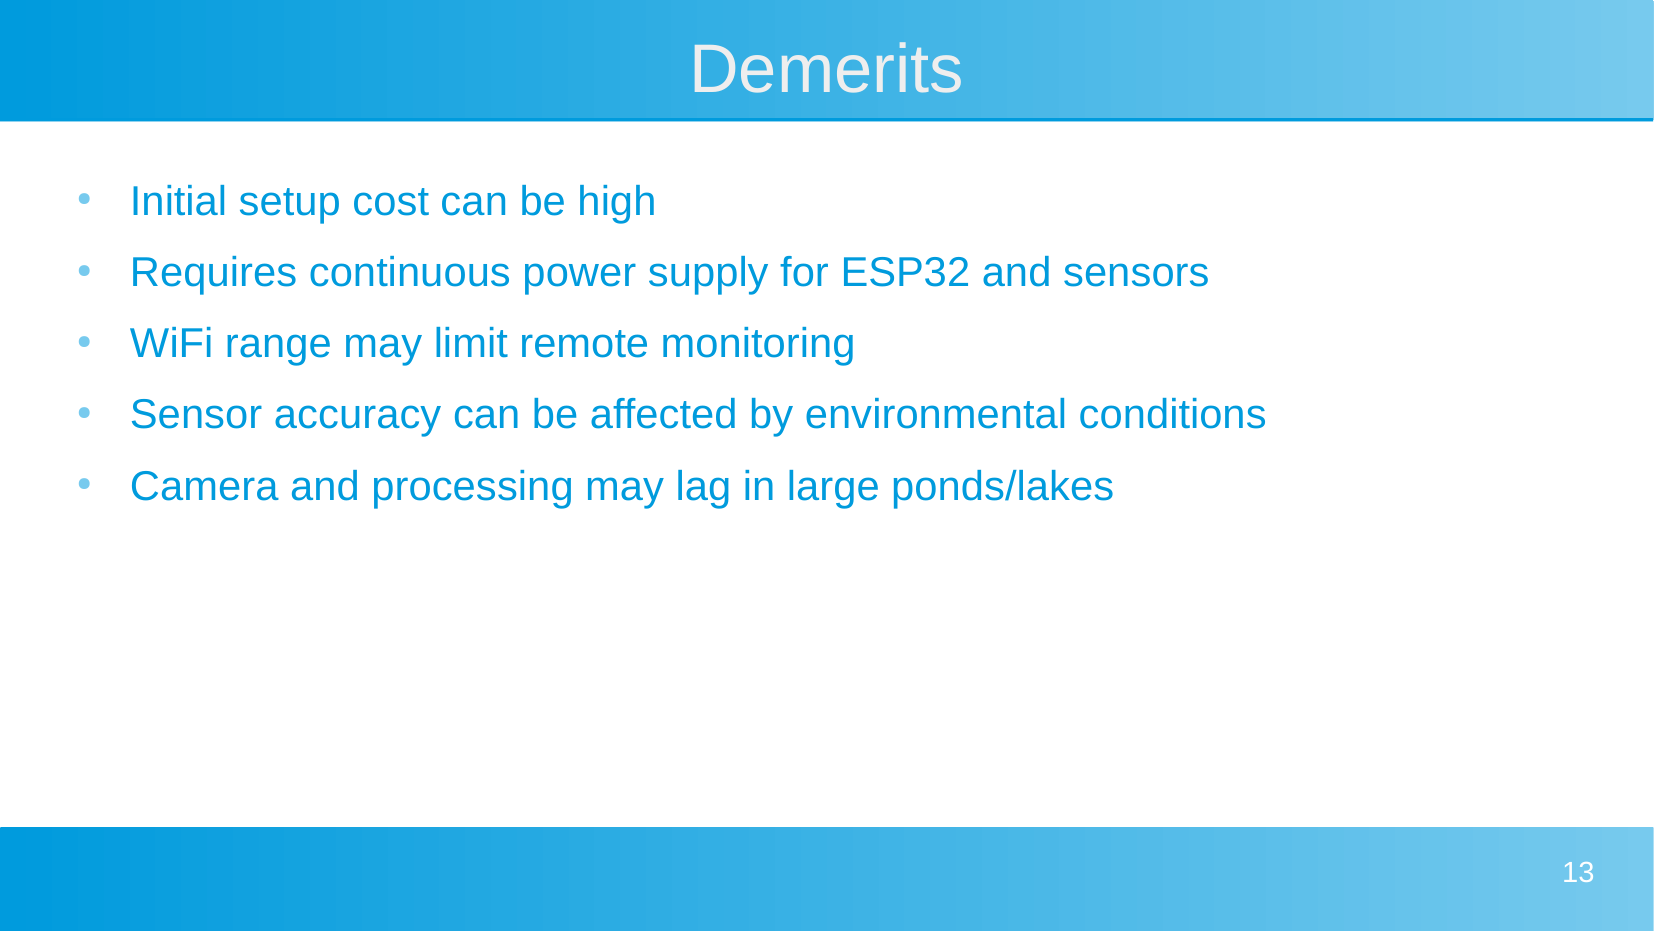

# Demerits
Initial setup cost can be high
Requires continuous power supply for ESP32 and sensors
WiFi range may limit remote monitoring
Sensor accuracy can be affected by environmental conditions
Camera and processing may lag in large ponds/lakes
13